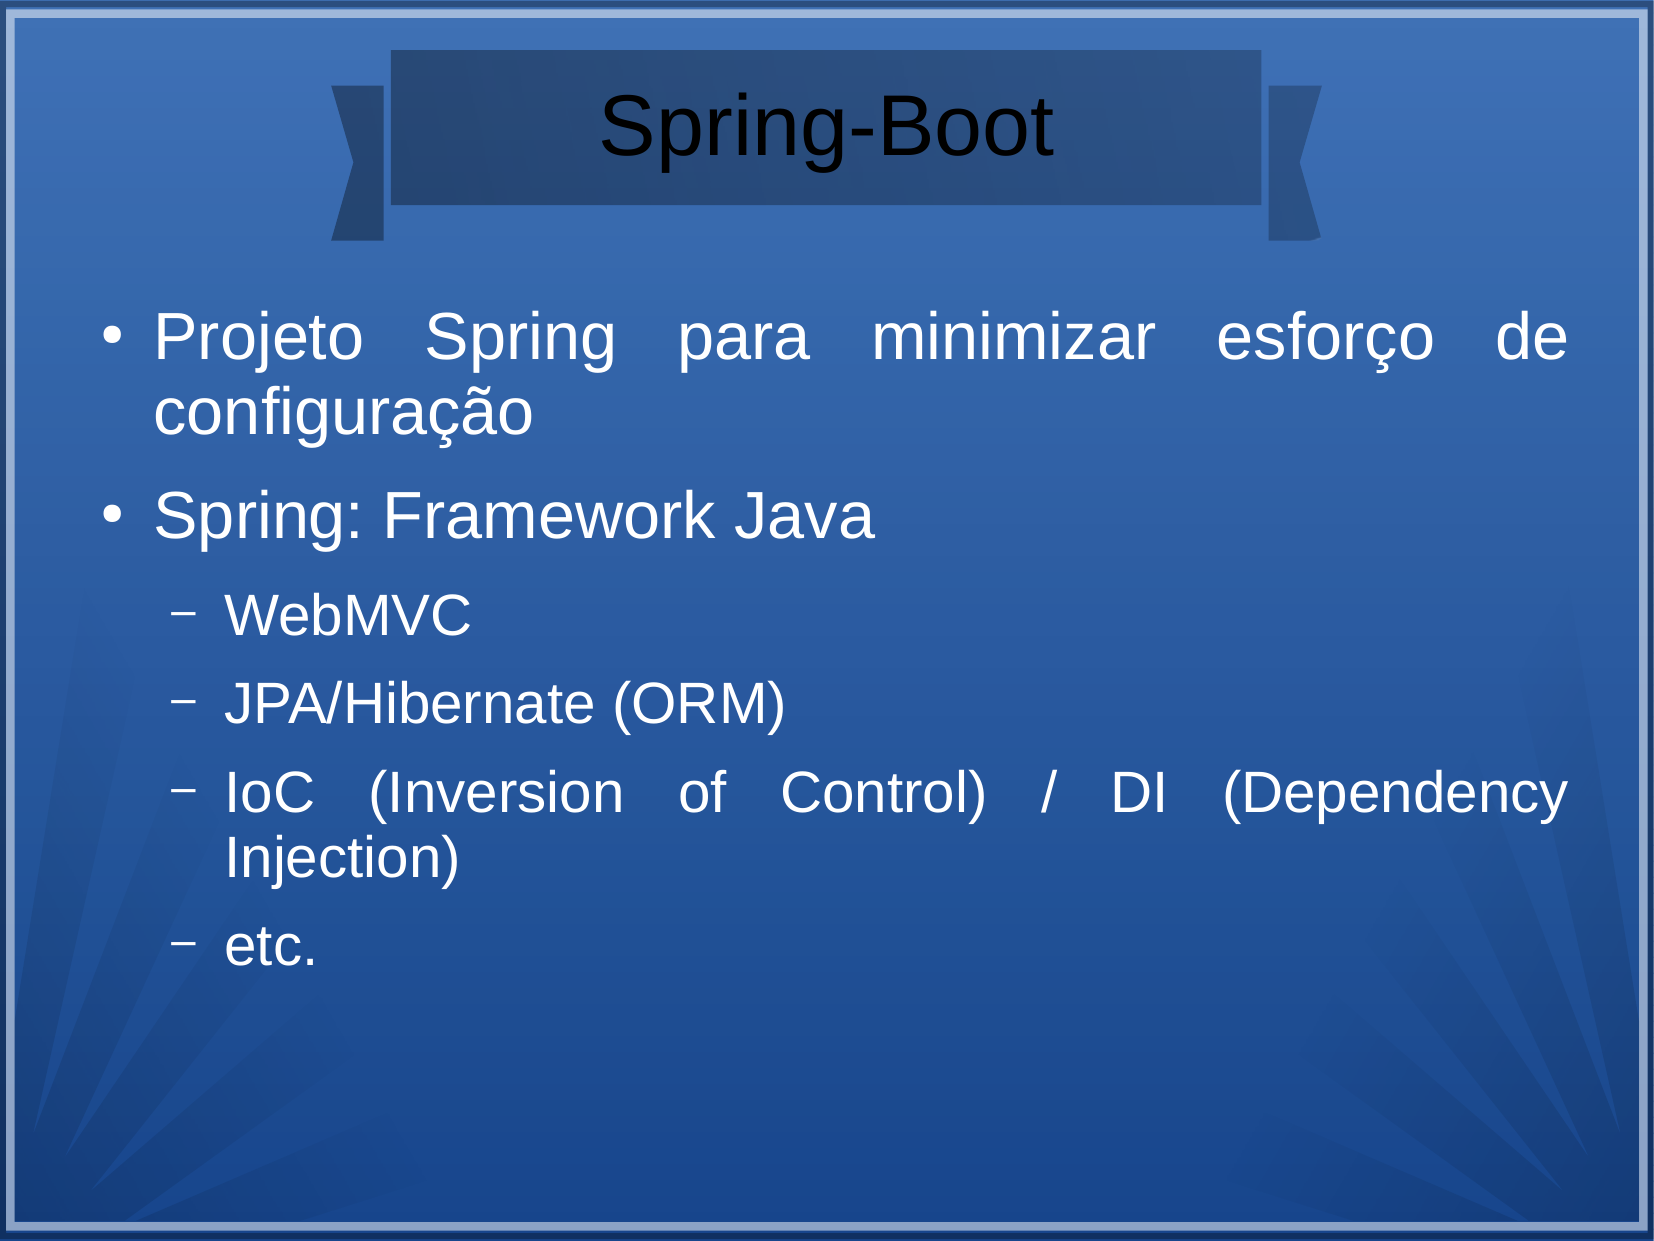

# Spring-Boot
Projeto Spring para minimizar esforço de configuração
Spring: Framework Java
WebMVC
JPA/Hibernate (ORM)
IoC (Inversion of Control) / DI (Dependency Injection)
etc.